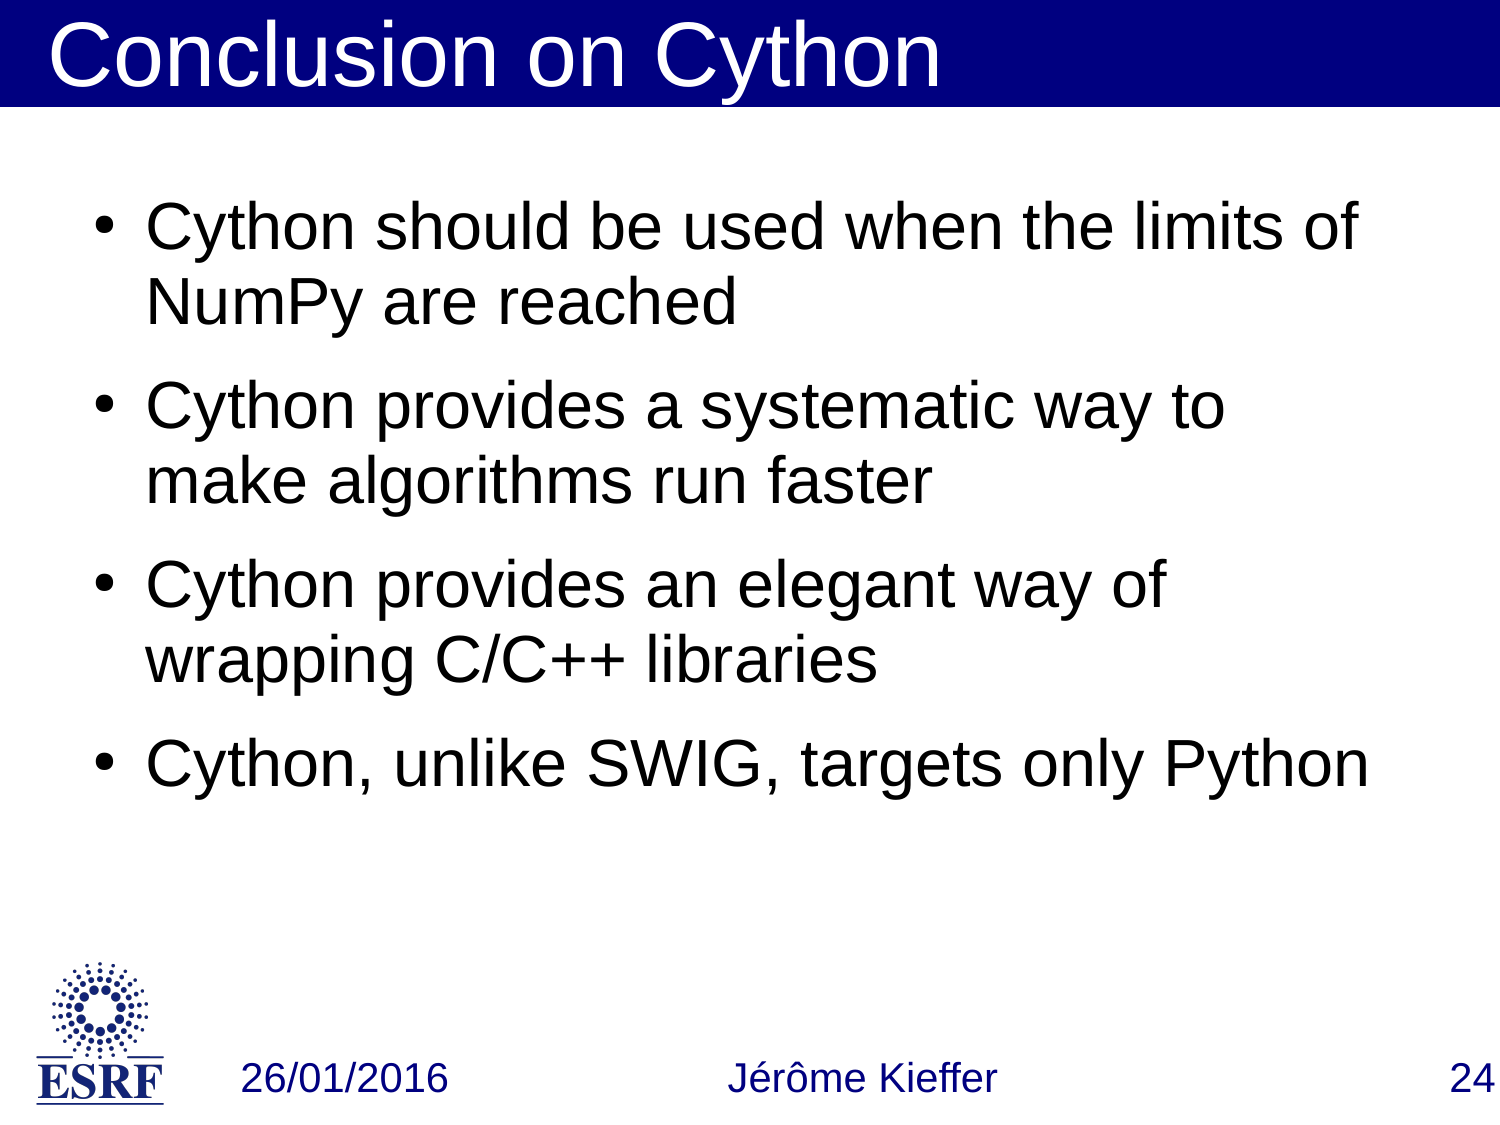

# Conclusion on Cython
Cython should be used when the limits of NumPy are reached
Cython provides a systematic way to make algorithms run faster
Cython provides an elegant way of wrapping C/C++ libraries
Cython, unlike SWIG, targets only Python
26/01/2016
Jérôme Kieffer
24